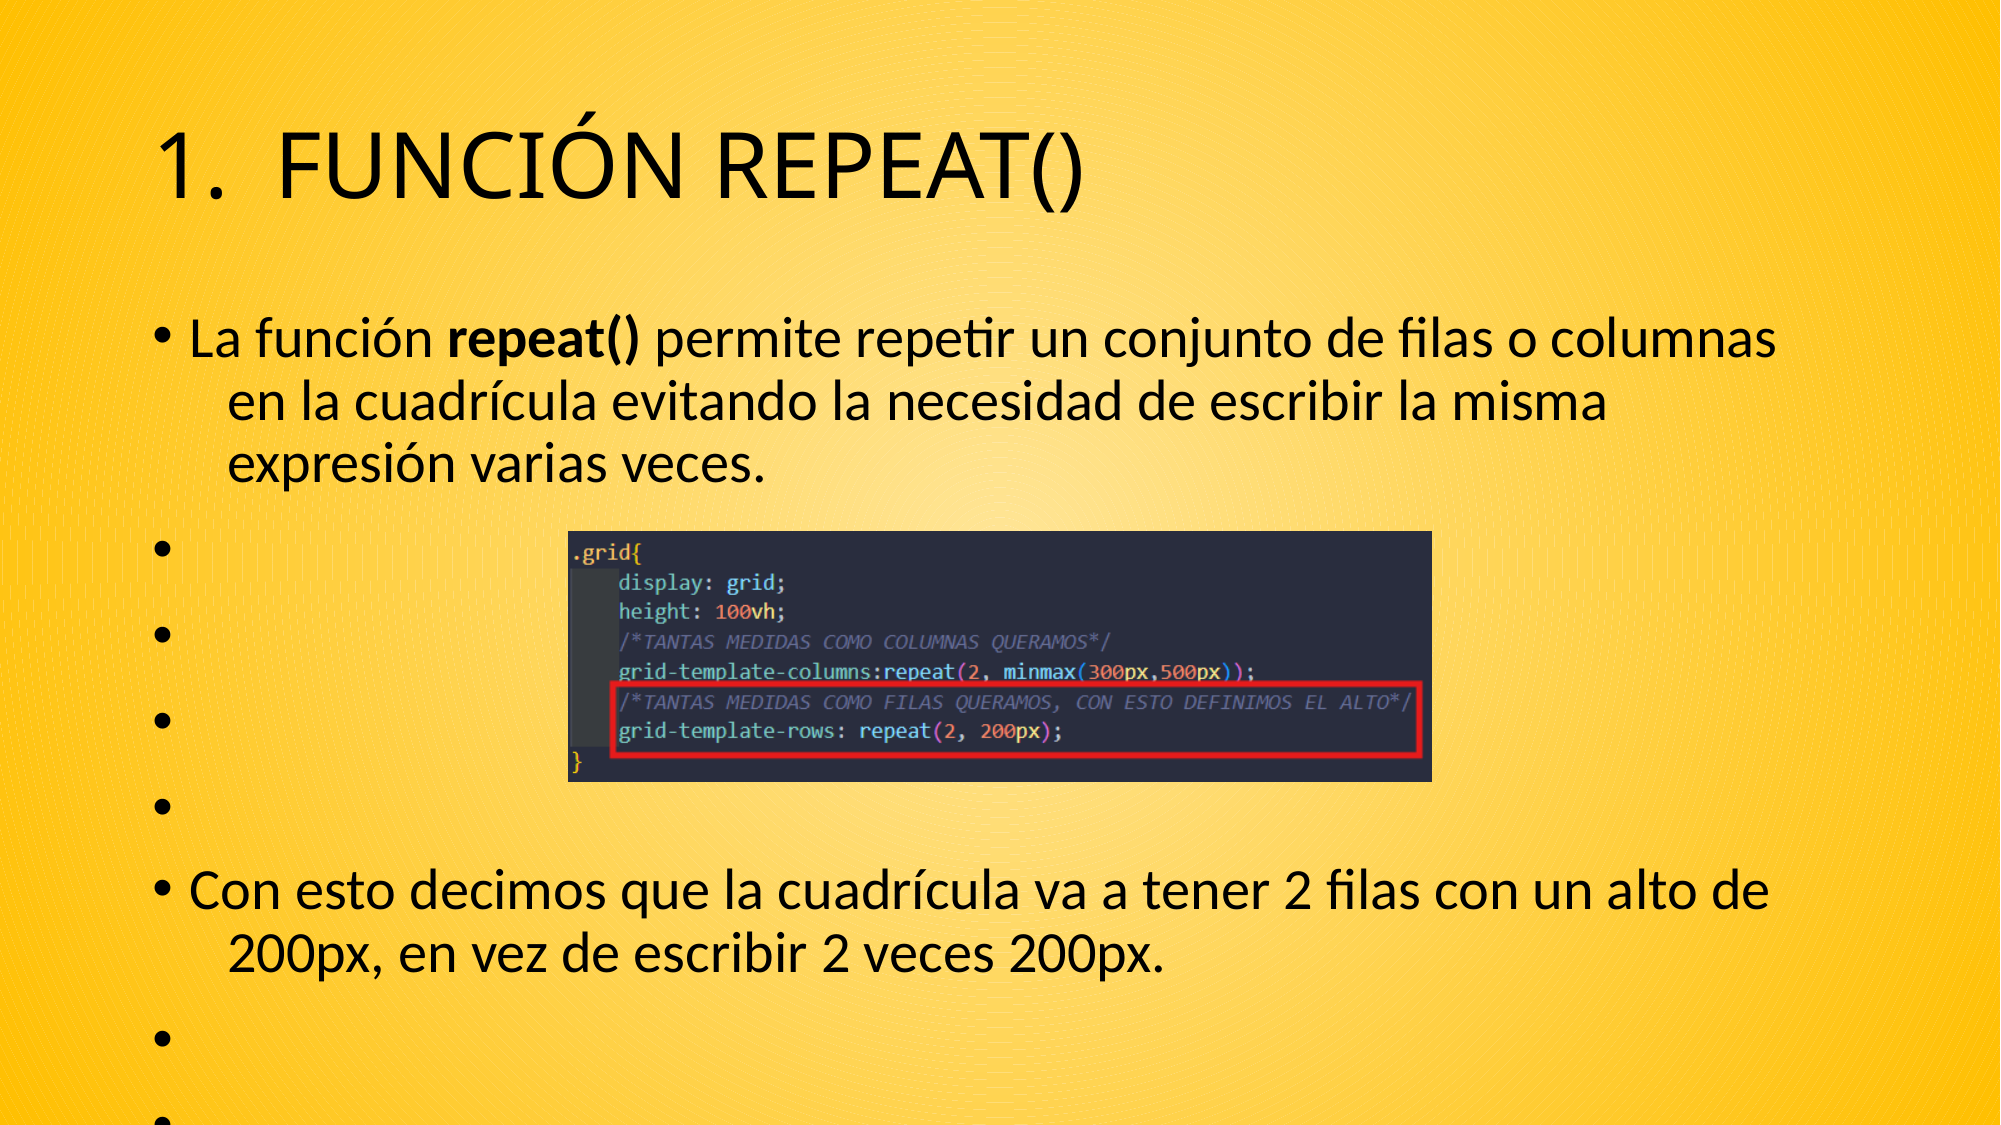

# FUNCIÓN REPEAT()
La función repeat() permite repetir un conjunto de filas o columnas en la cuadrícula evitando la necesidad de escribir la misma expresión varias veces.
Con esto decimos que la cuadrícula va a tener 2 filas con un alto de 200px, en vez de escribir 2 veces 200px.